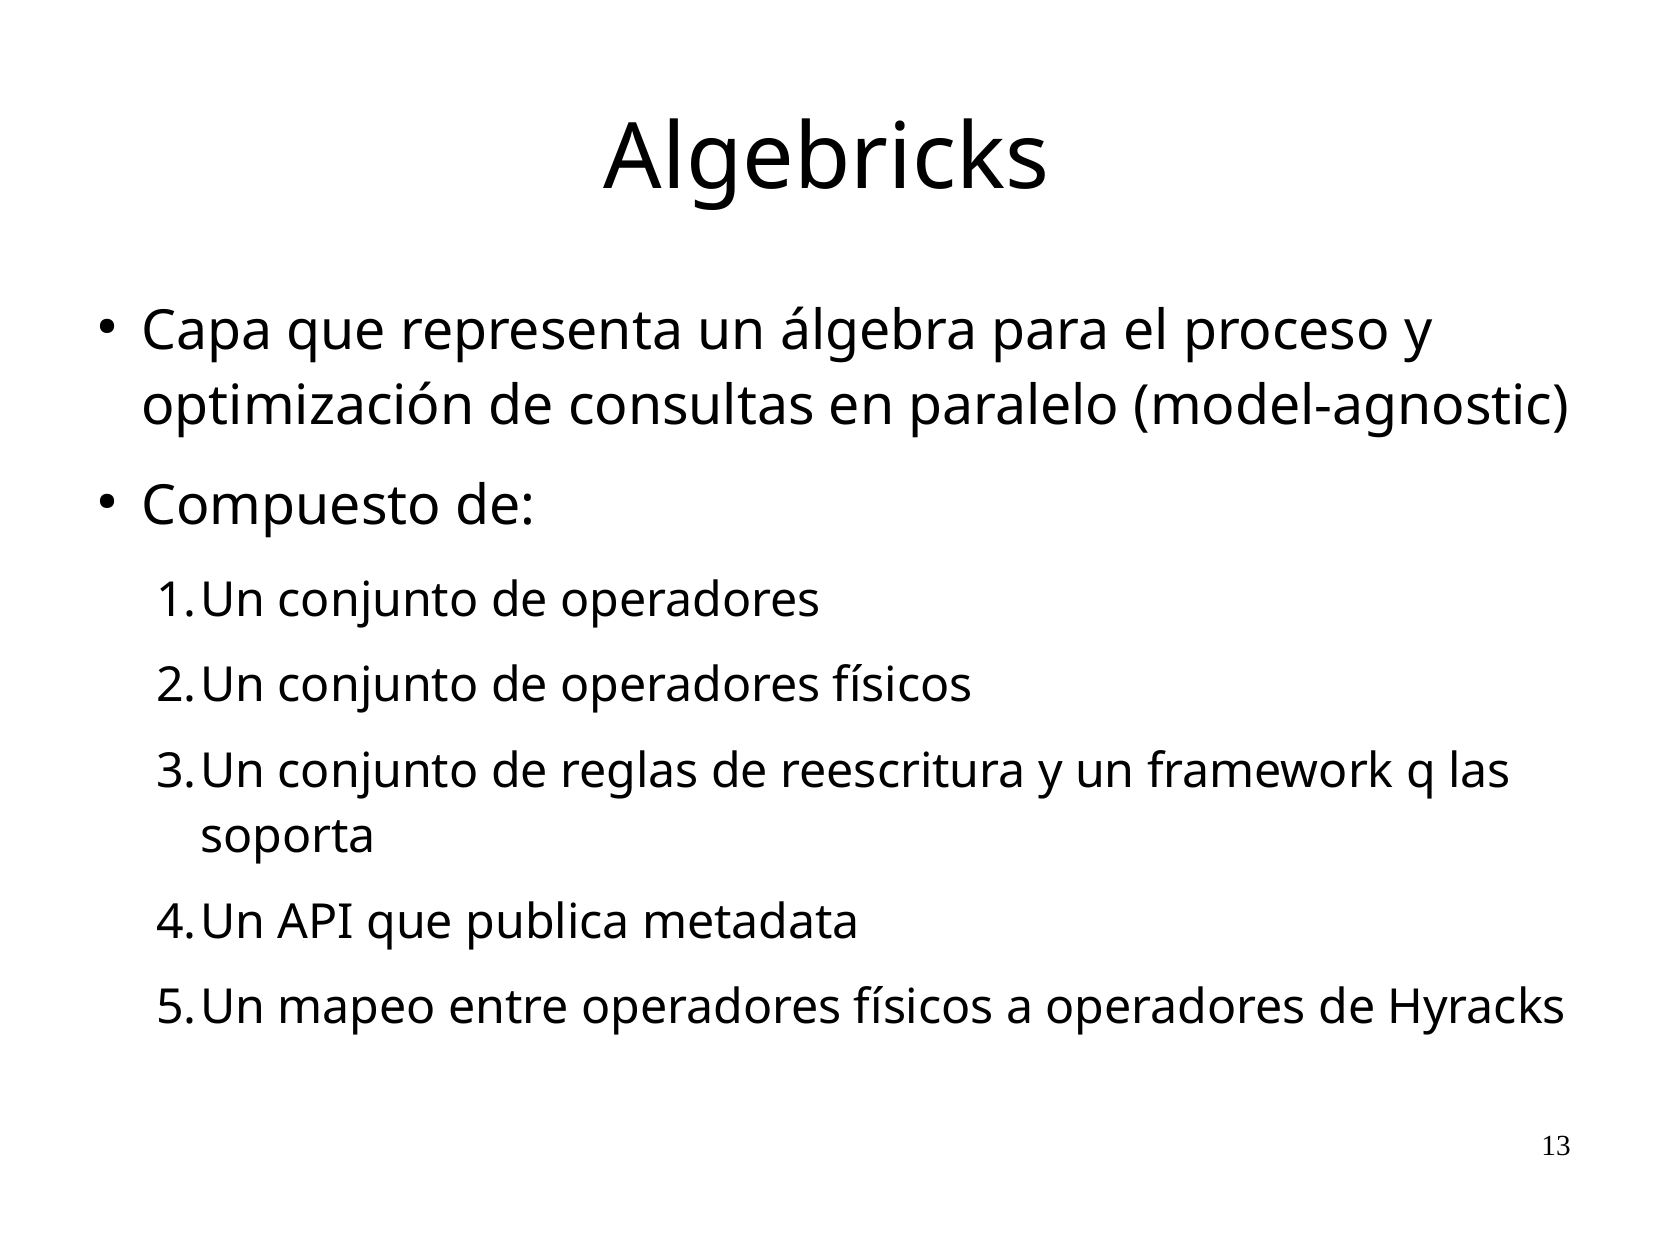

# Algebricks
Capa que representa un álgebra para el proceso y optimización de consultas en paralelo (model-agnostic)
Compuesto de:
Un conjunto de operadores
Un conjunto de operadores físicos
Un conjunto de reglas de reescritura y un framework q las soporta
Un API que publica metadata
Un mapeo entre operadores físicos a operadores de Hyracks
13